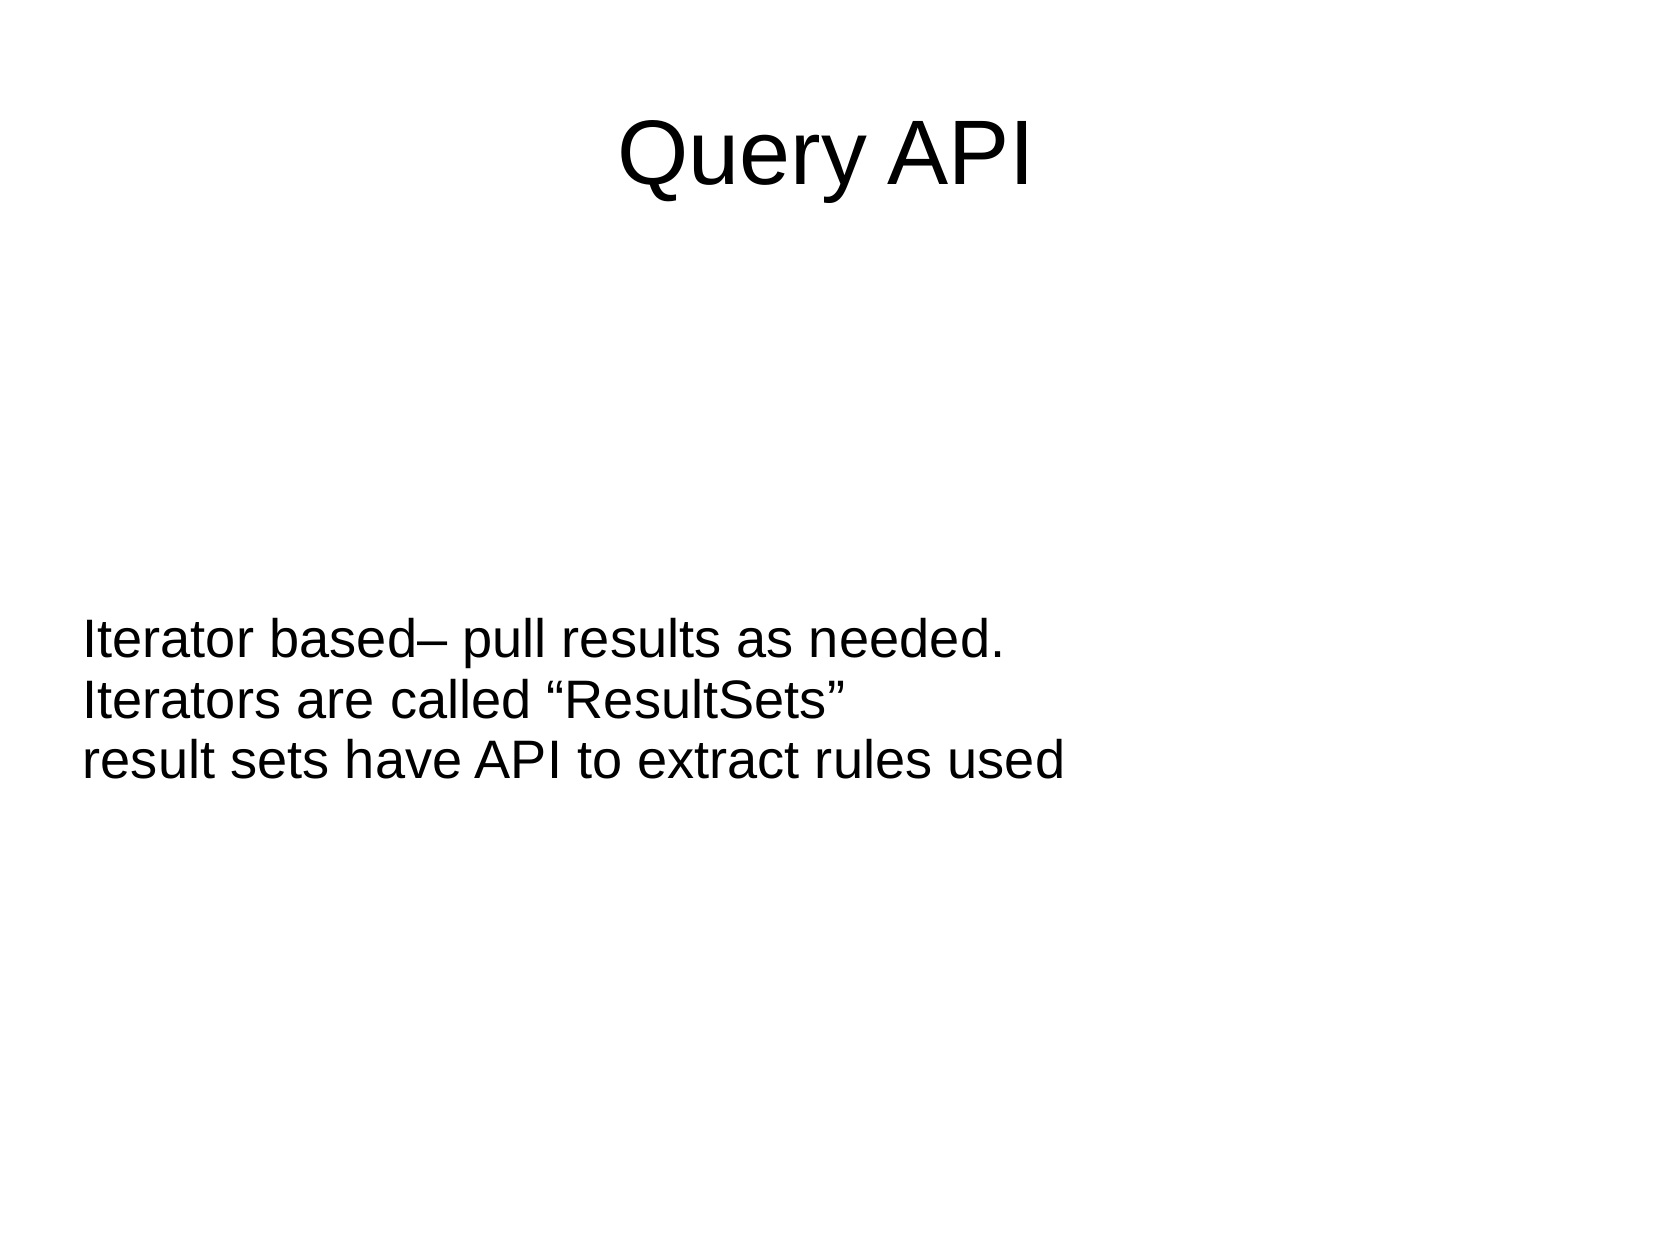

# Query API
Iterator based– pull results as needed.
Iterators are called “ResultSets”
result sets have API to extract rules used